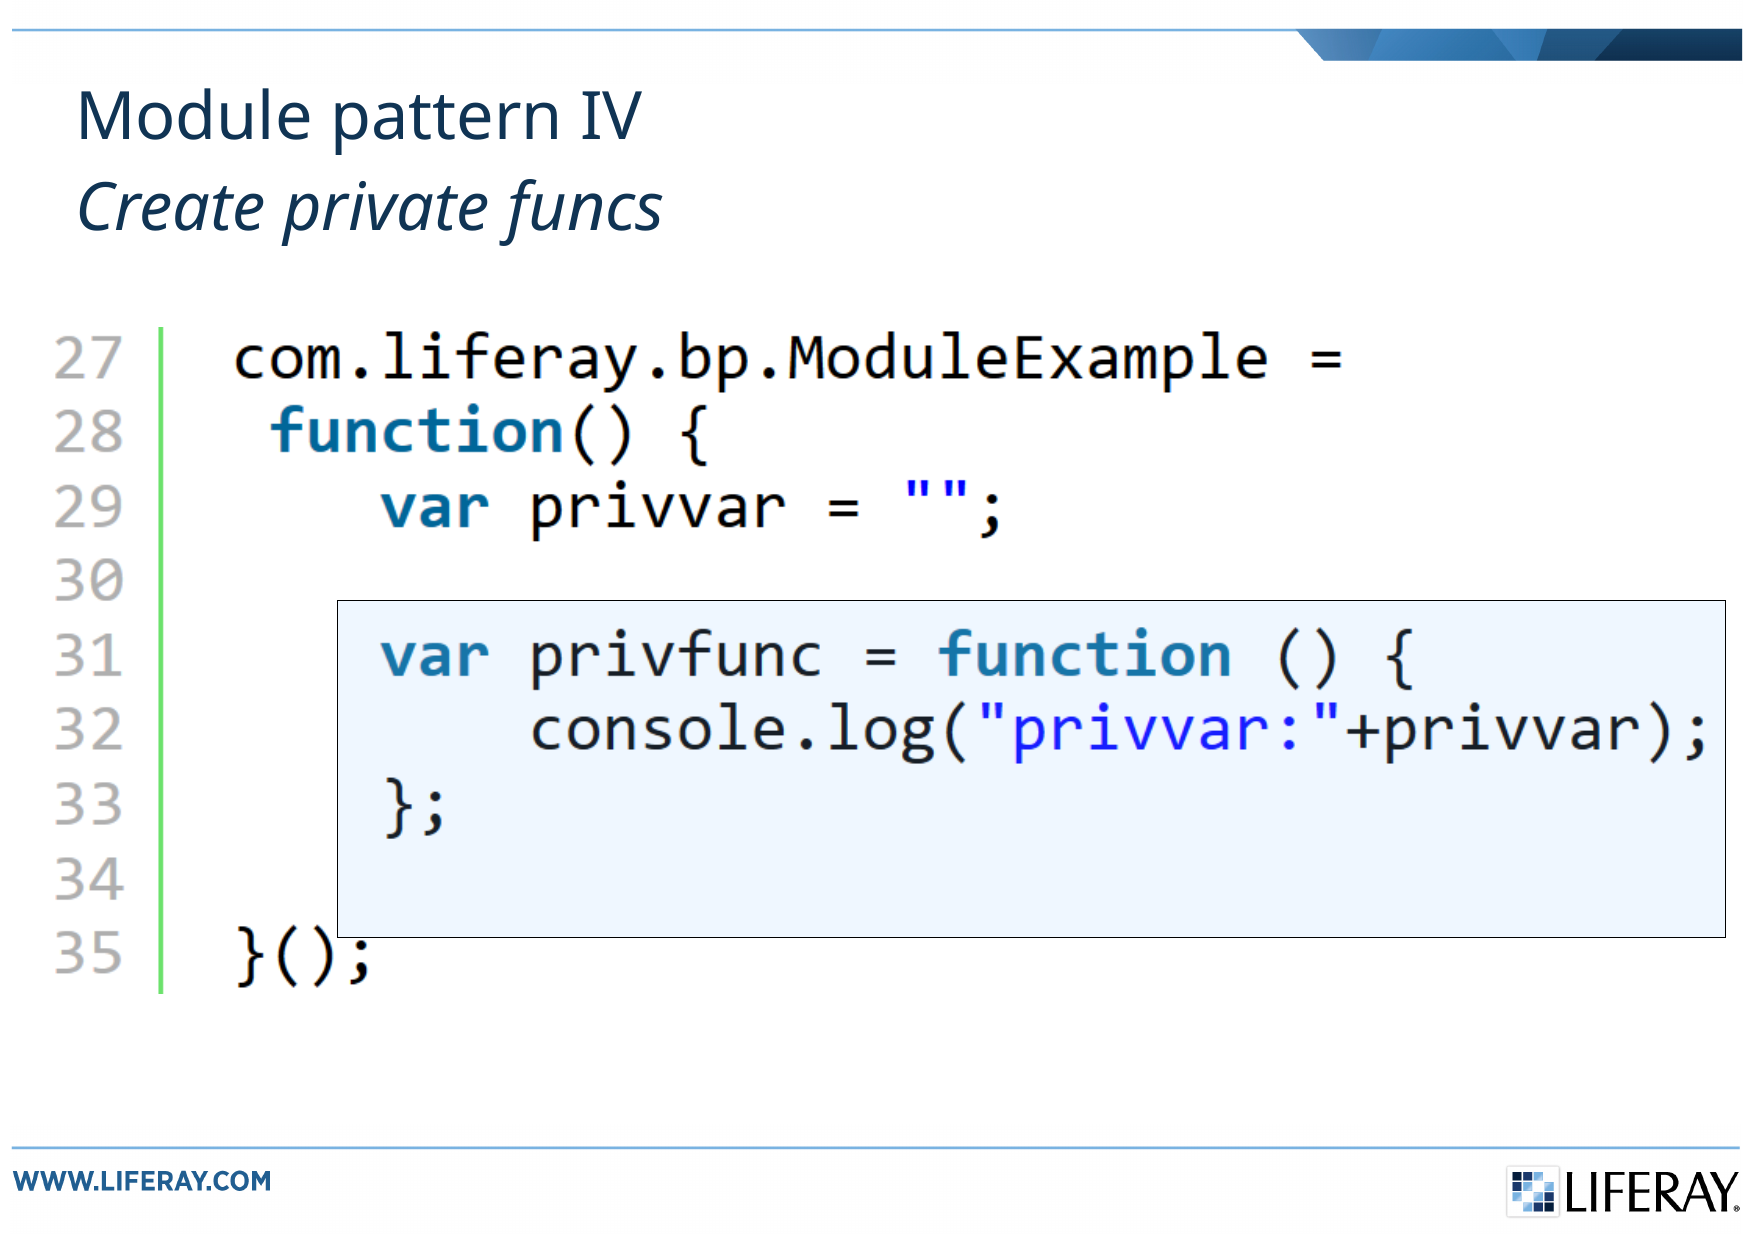

# Module pattern IV Create private funcs